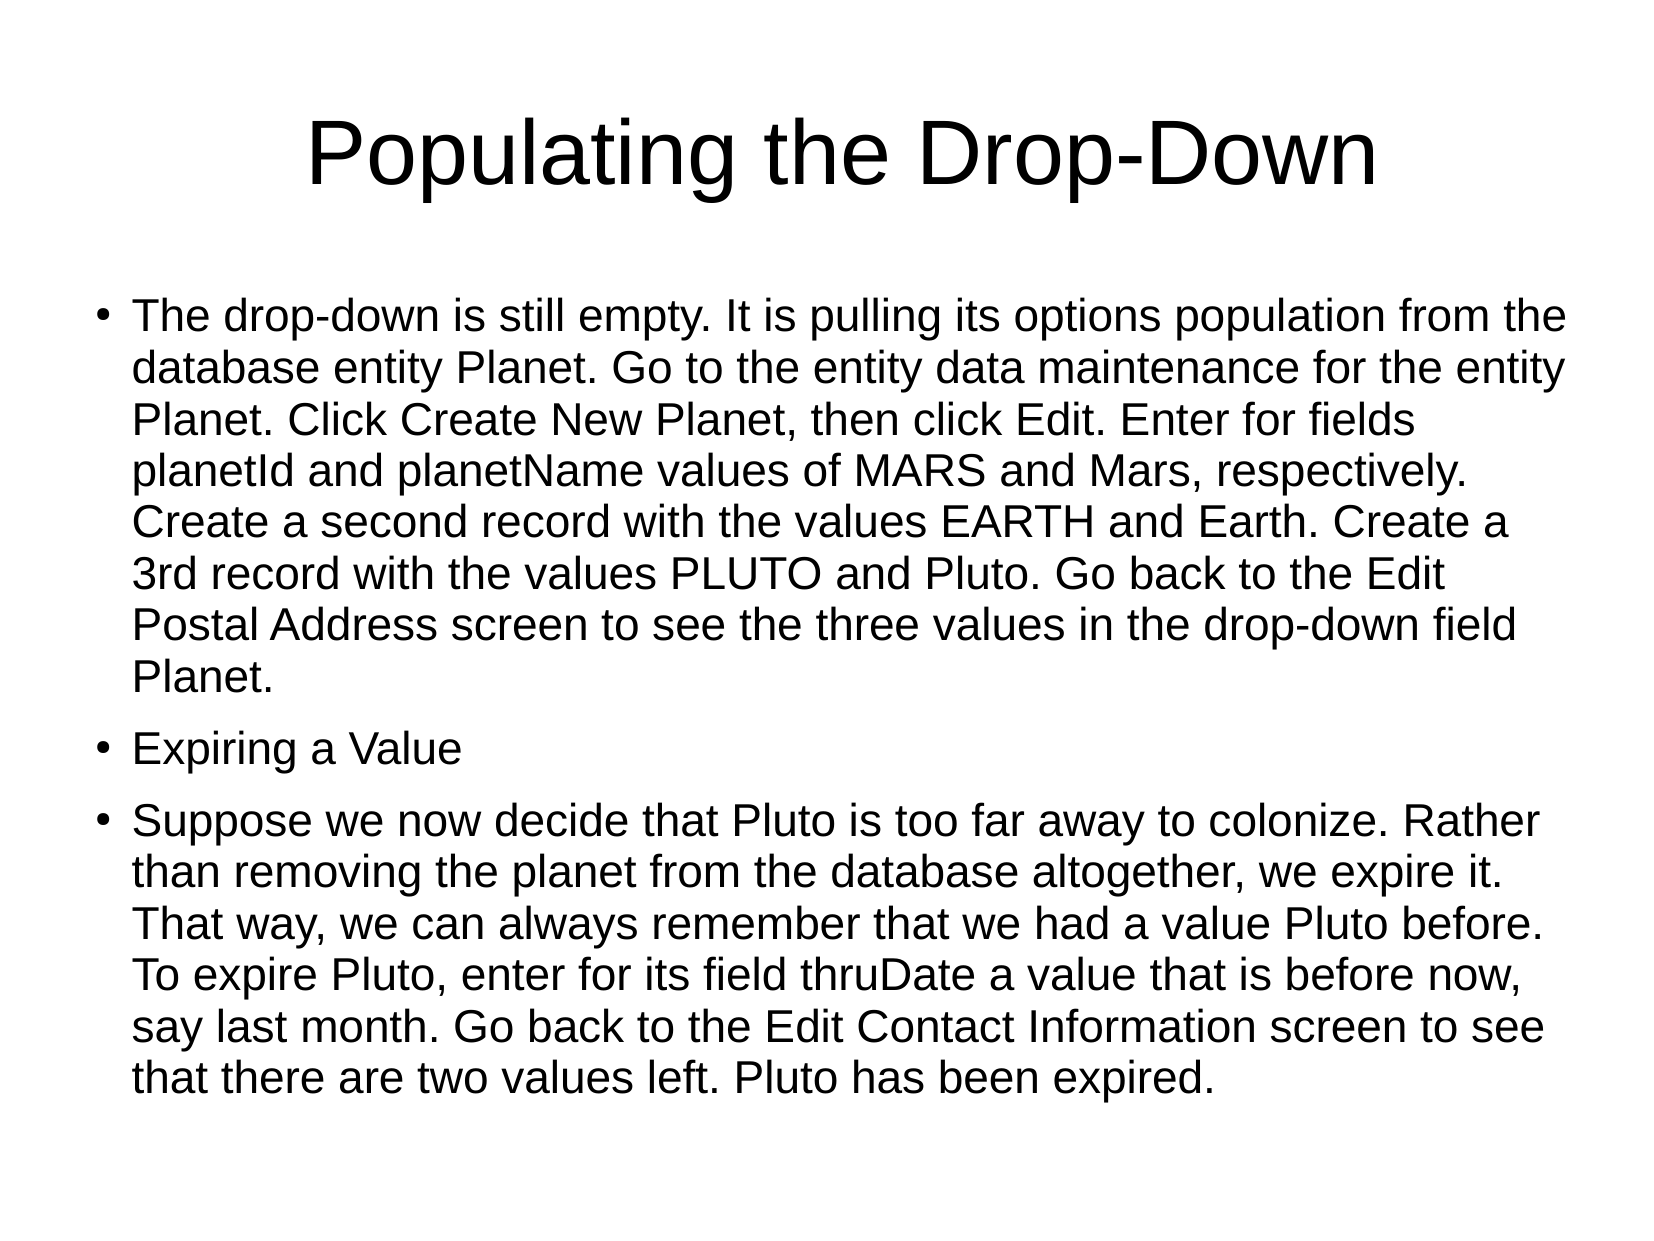

# Populating the Drop-Down
The drop-down is still empty. It is pulling its options population from the database entity Planet. Go to the entity data maintenance for the entity Planet. Click Create New Planet, then click Edit. Enter for fields planetId and planetName values of MARS and Mars, respectively. Create a second record with the values EARTH and Earth. Create a 3rd record with the values PLUTO and Pluto. Go back to the Edit Postal Address screen to see the three values in the drop-down field Planet.
Expiring a Value
Suppose we now decide that Pluto is too far away to colonize. Rather than removing the planet from the database altogether, we expire it. That way, we can always remember that we had a value Pluto before. To expire Pluto, enter for its field thruDate a value that is before now, say last month. Go back to the Edit Contact Information screen to see that there are two values left. Pluto has been expired.